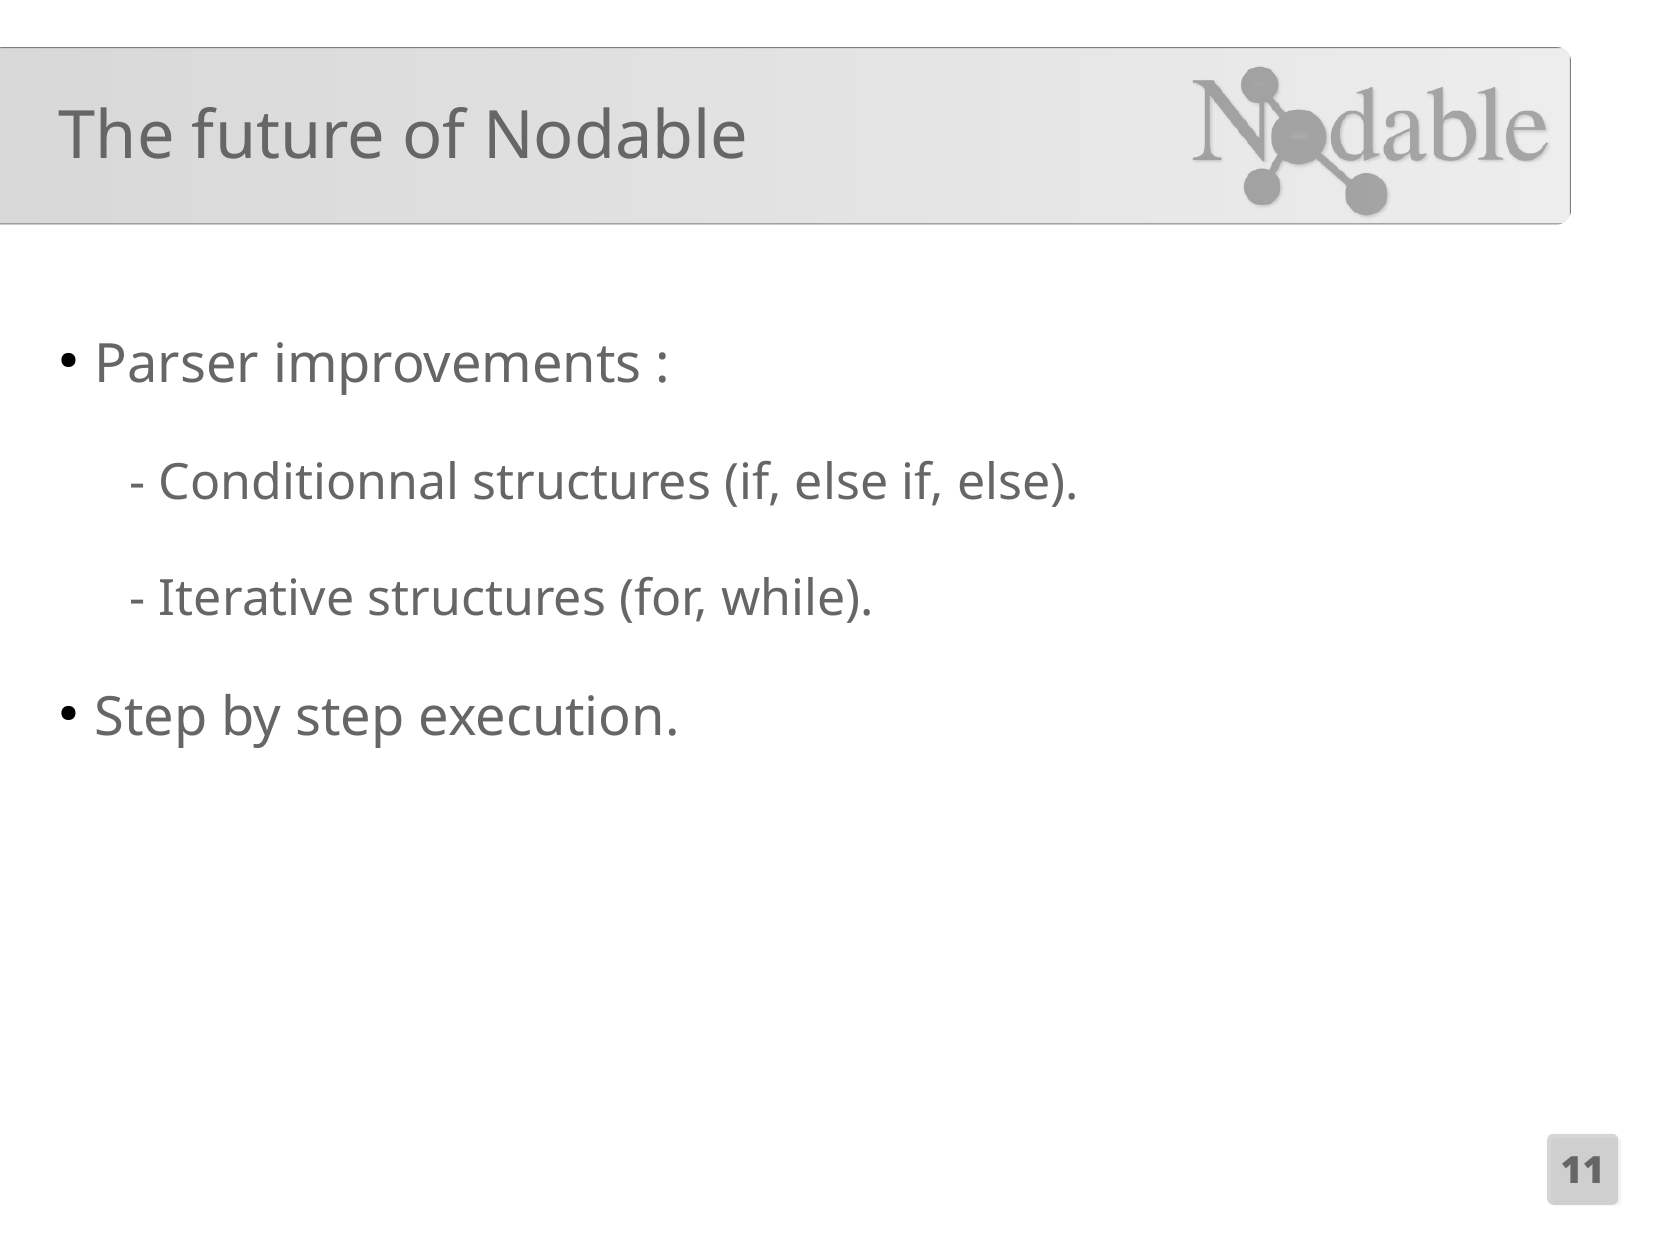

# The future of Nodable
Parser improvements :
- Conditionnal structures (if, else if, else).
- Iterative structures (for, while).
Step by step execution.
11